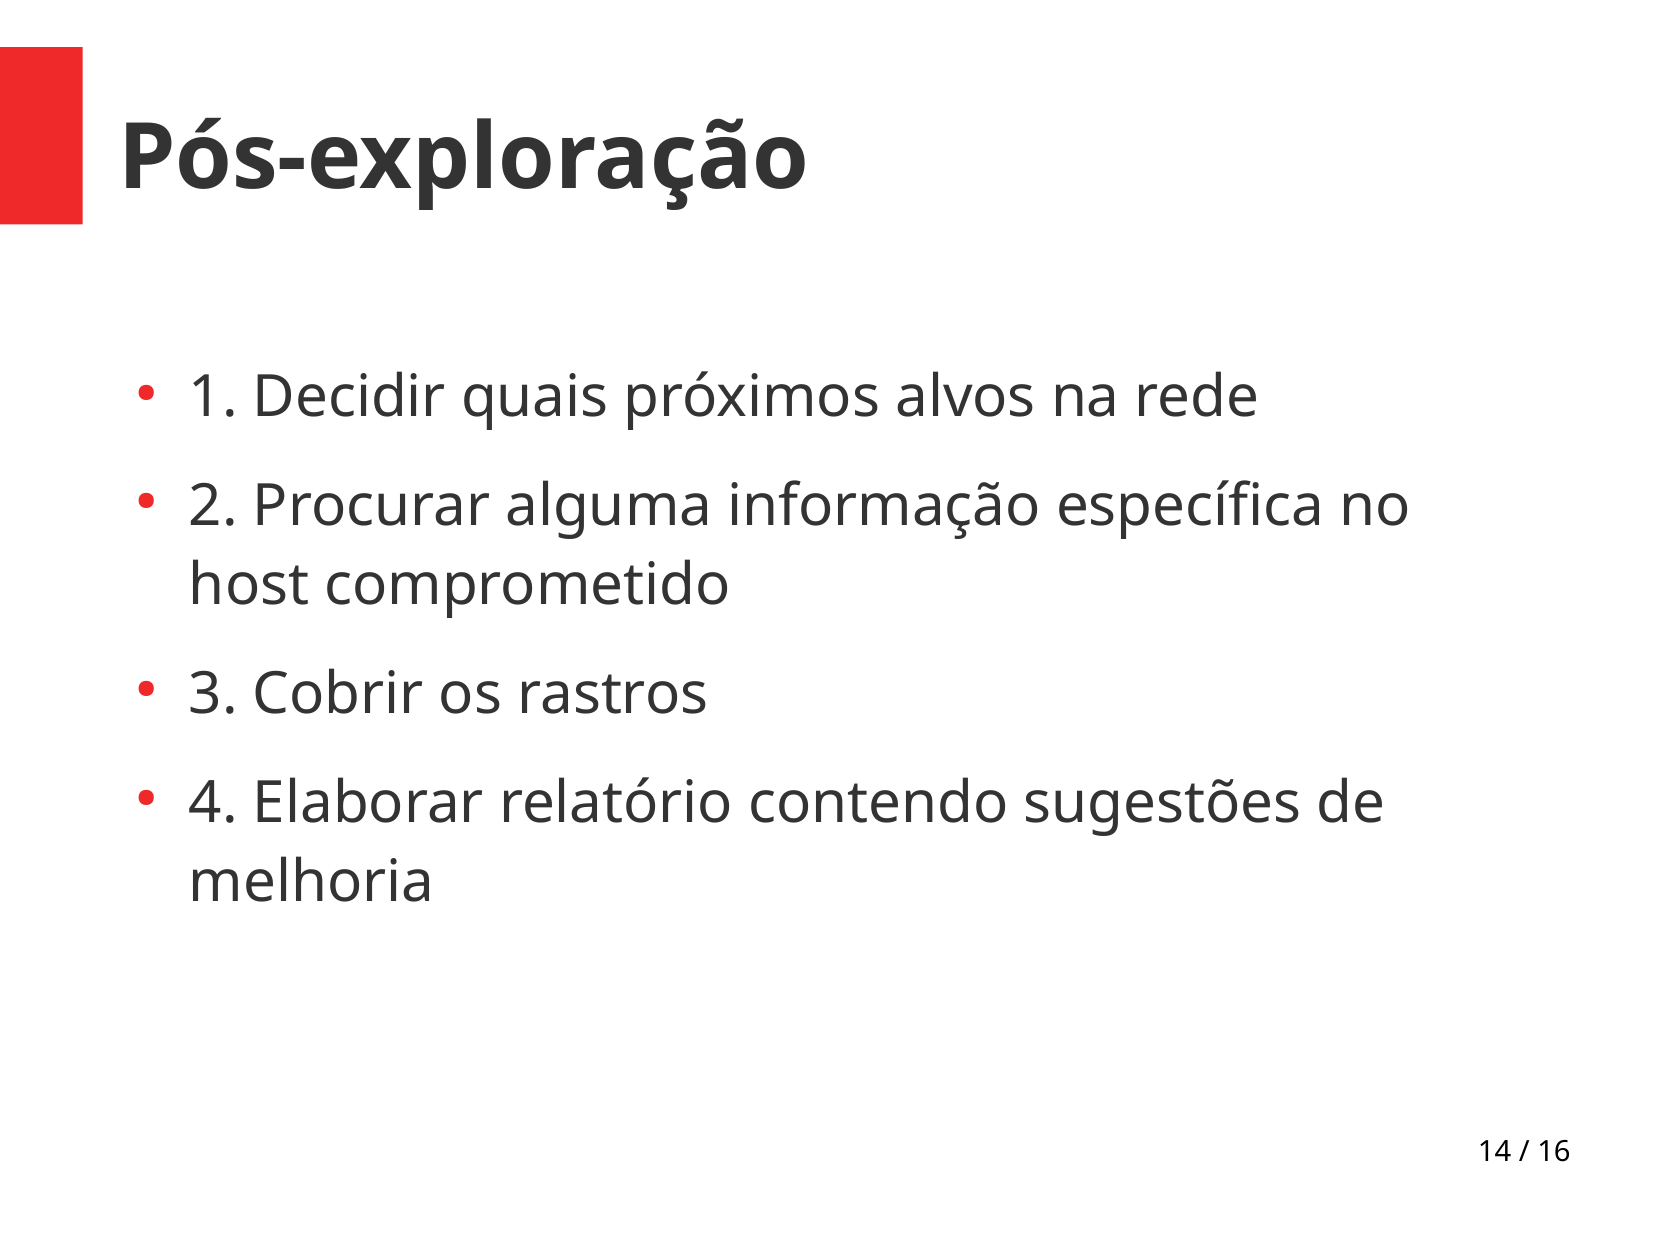

# Pós-exploração
1. Decidir quais próximos alvos na rede
2. Procurar alguma informação específica no host comprometido
3. Cobrir os rastros
4. Elaborar relatório contendo sugestões de melhoria
14